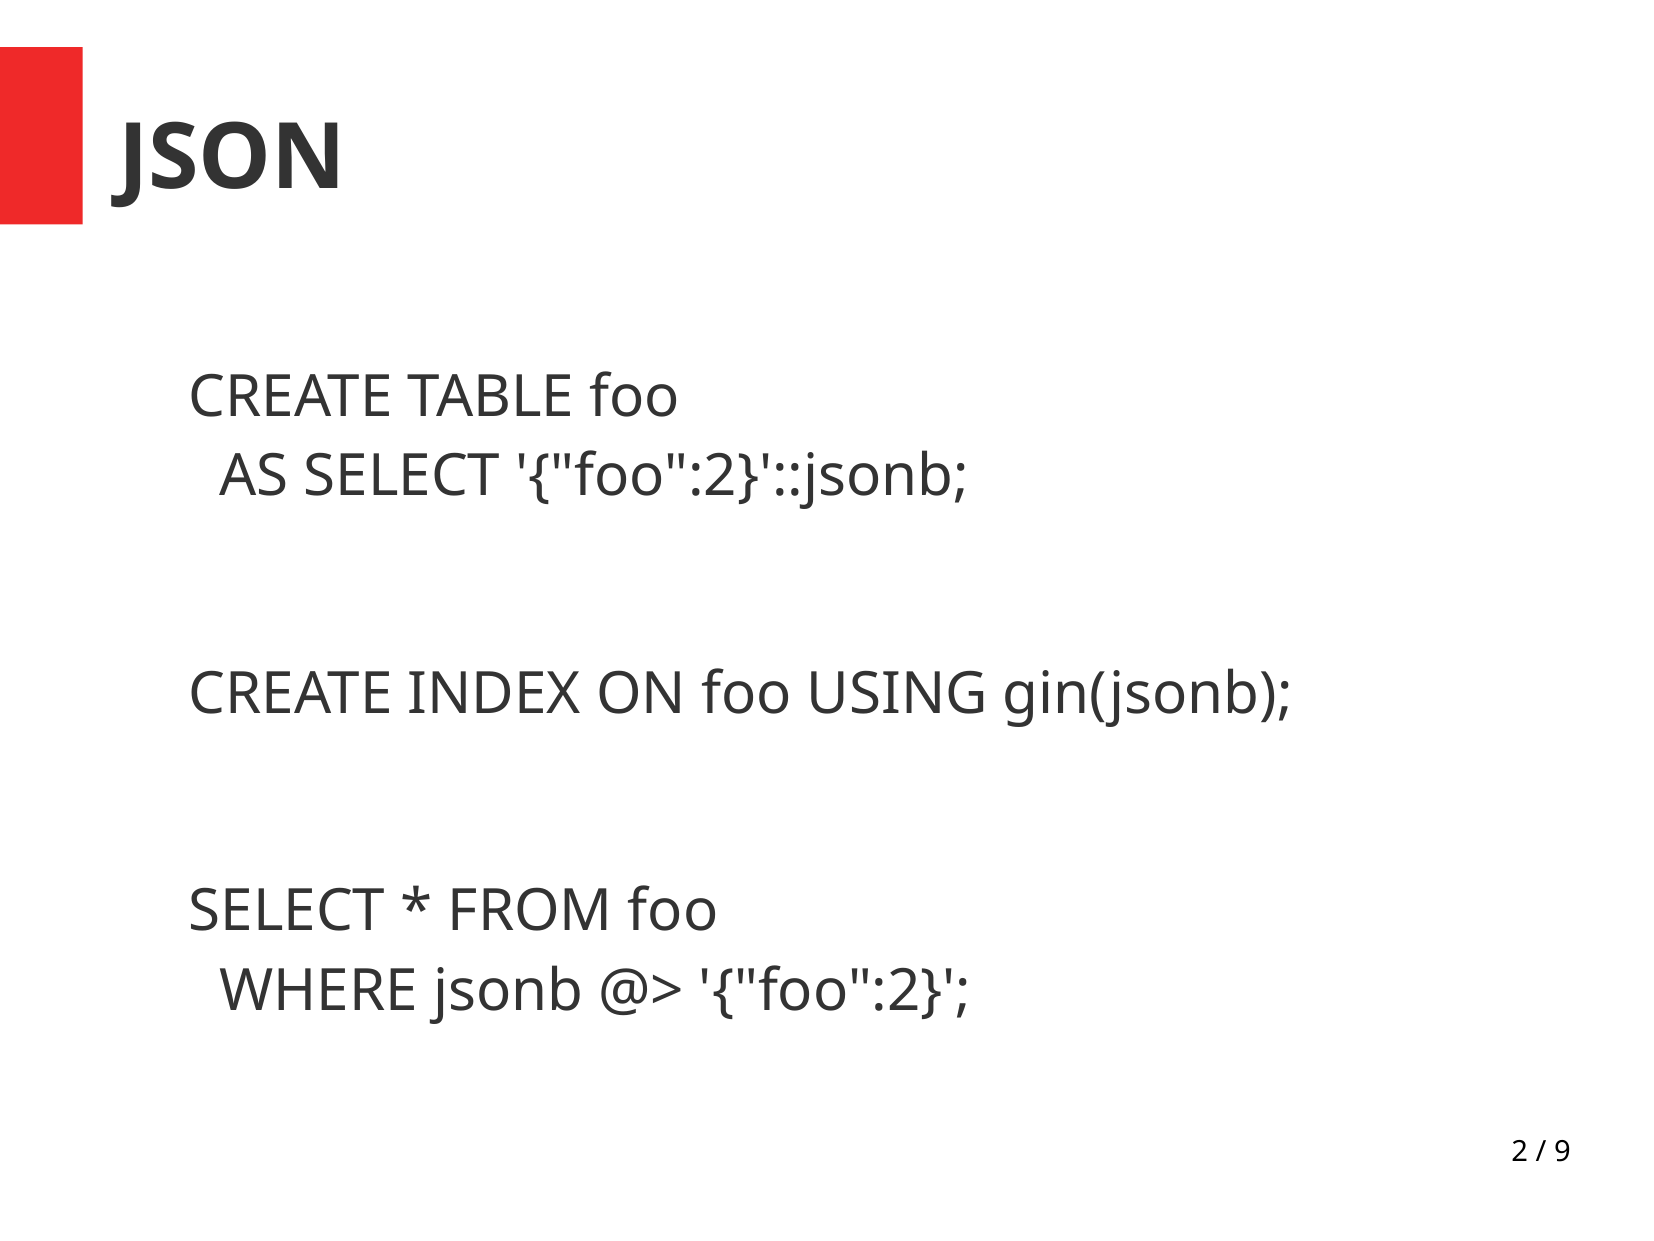

# JSON
CREATE TABLE foo
 AS SELECT '{"foo":2}'::jsonb;
CREATE INDEX ON foo USING gin(jsonb);
SELECT * FROM foo
 WHERE jsonb @> '{"foo":2}';
2